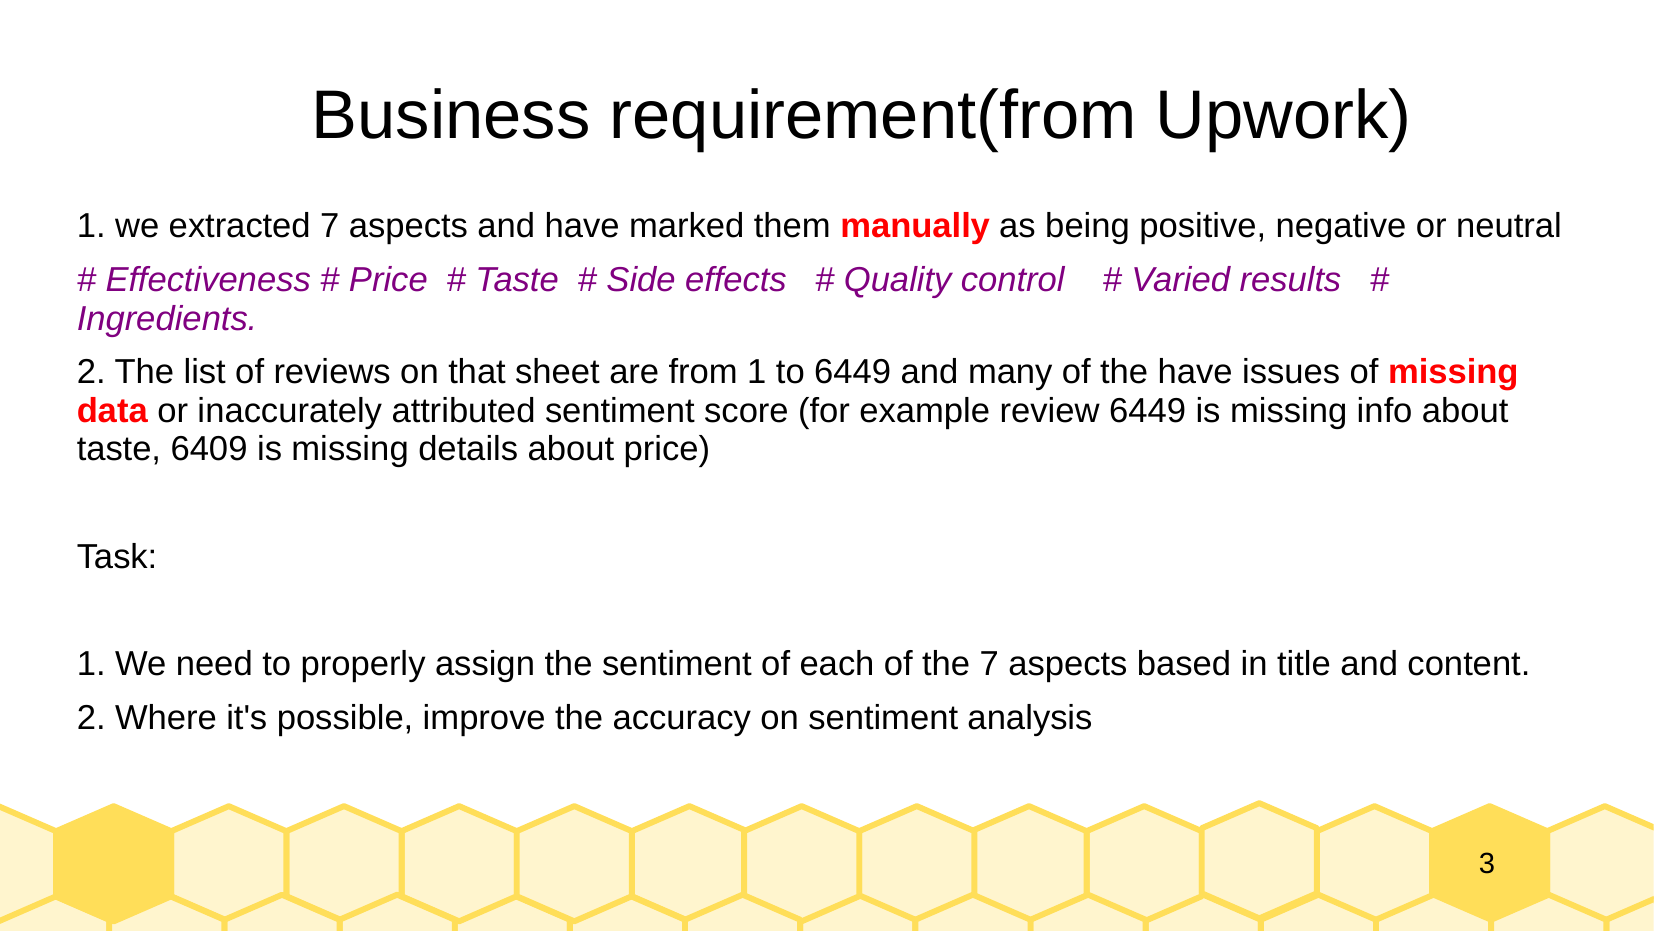

# Business requirement(from Upwork)
1. we extracted 7 aspects and have marked them manually as being positive, negative or neutral
# Effectiveness # Price # Taste # Side effects # Quality control # Varied results # Ingredients.
2. The list of reviews on that sheet are from 1 to 6449 and many of the have issues of missing data or inaccurately attributed sentiment score (for example review 6449 is missing info about taste, 6409 is missing details about price)
Task:
1. We need to properly assign the sentiment of each of the 7 aspects based in title and content.
2. Where it's possible, improve the accuracy on sentiment analysis